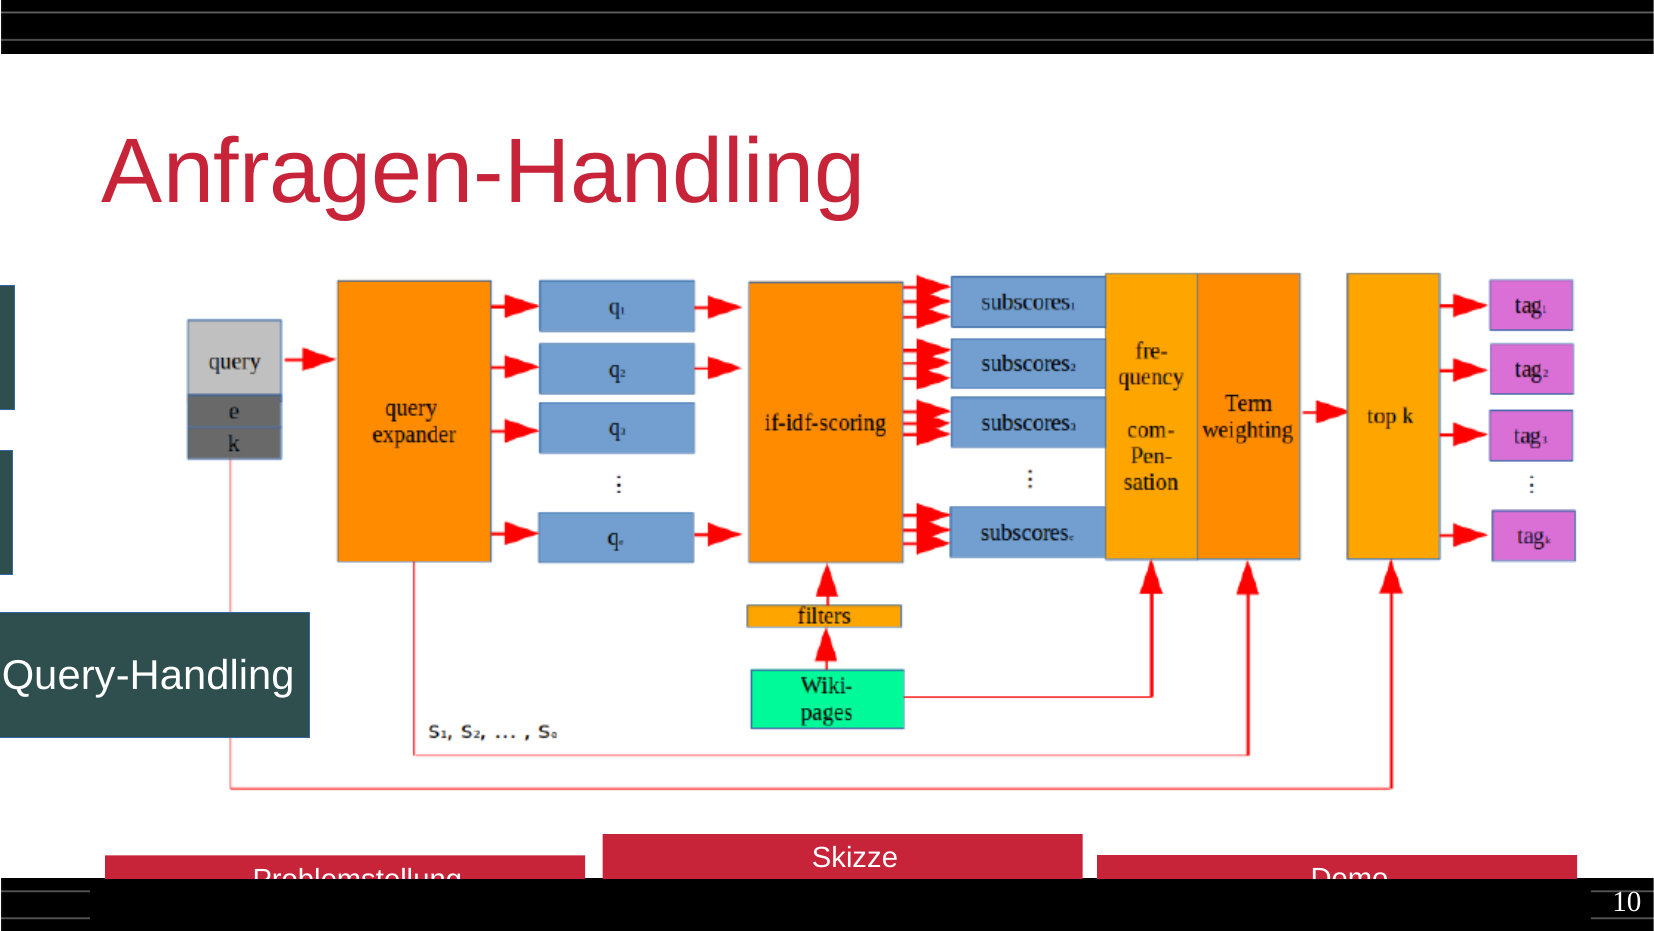

# Anfragen-Handling
Daten
Aufbereitung
Query-Handling
 Skizze
 Demo
 Problemstellung